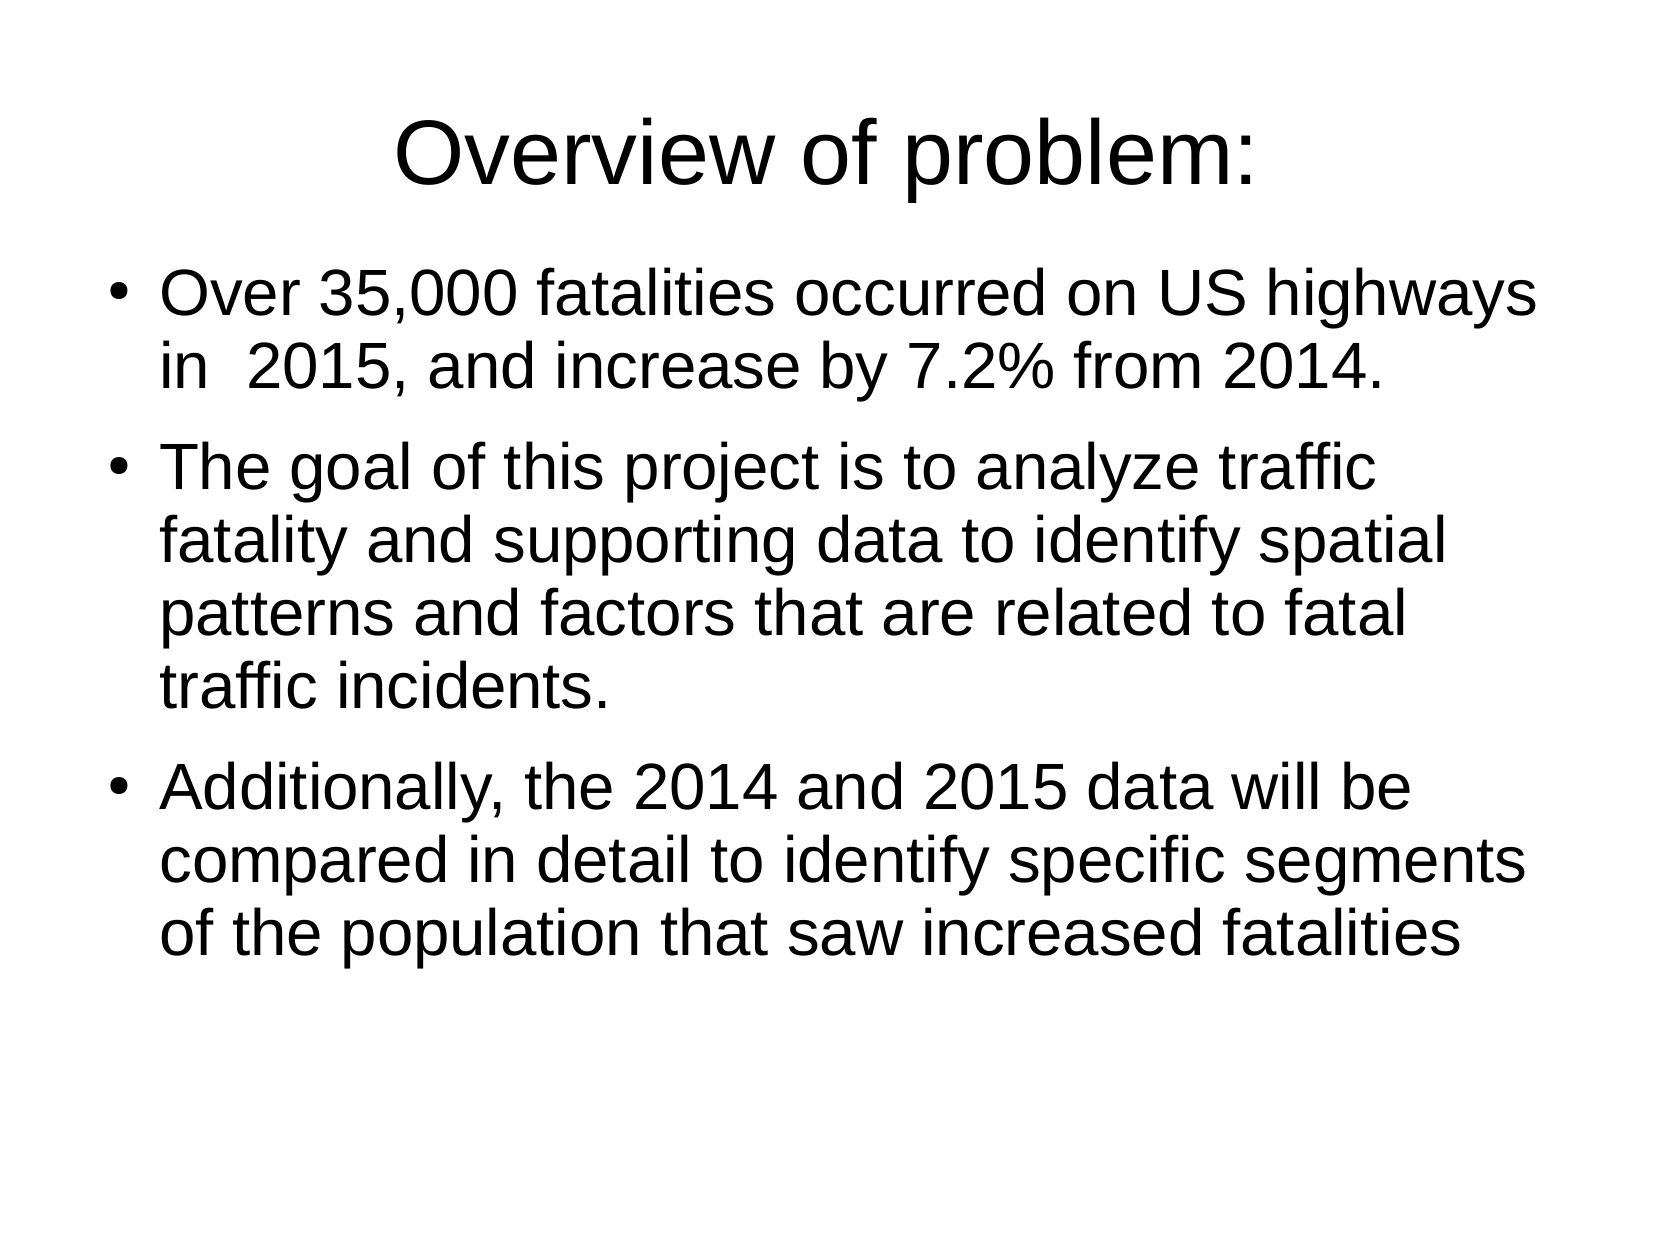

# Overview of problem:
Over 35,000 fatalities occurred on US highways in 2015, and increase by 7.2% from 2014.
The goal of this project is to analyze traffic fatality and supporting data to identify spatial patterns and factors that are related to fatal traffic incidents.
Additionally, the 2014 and 2015 data will be compared in detail to identify specific segments of the population that saw increased fatalities